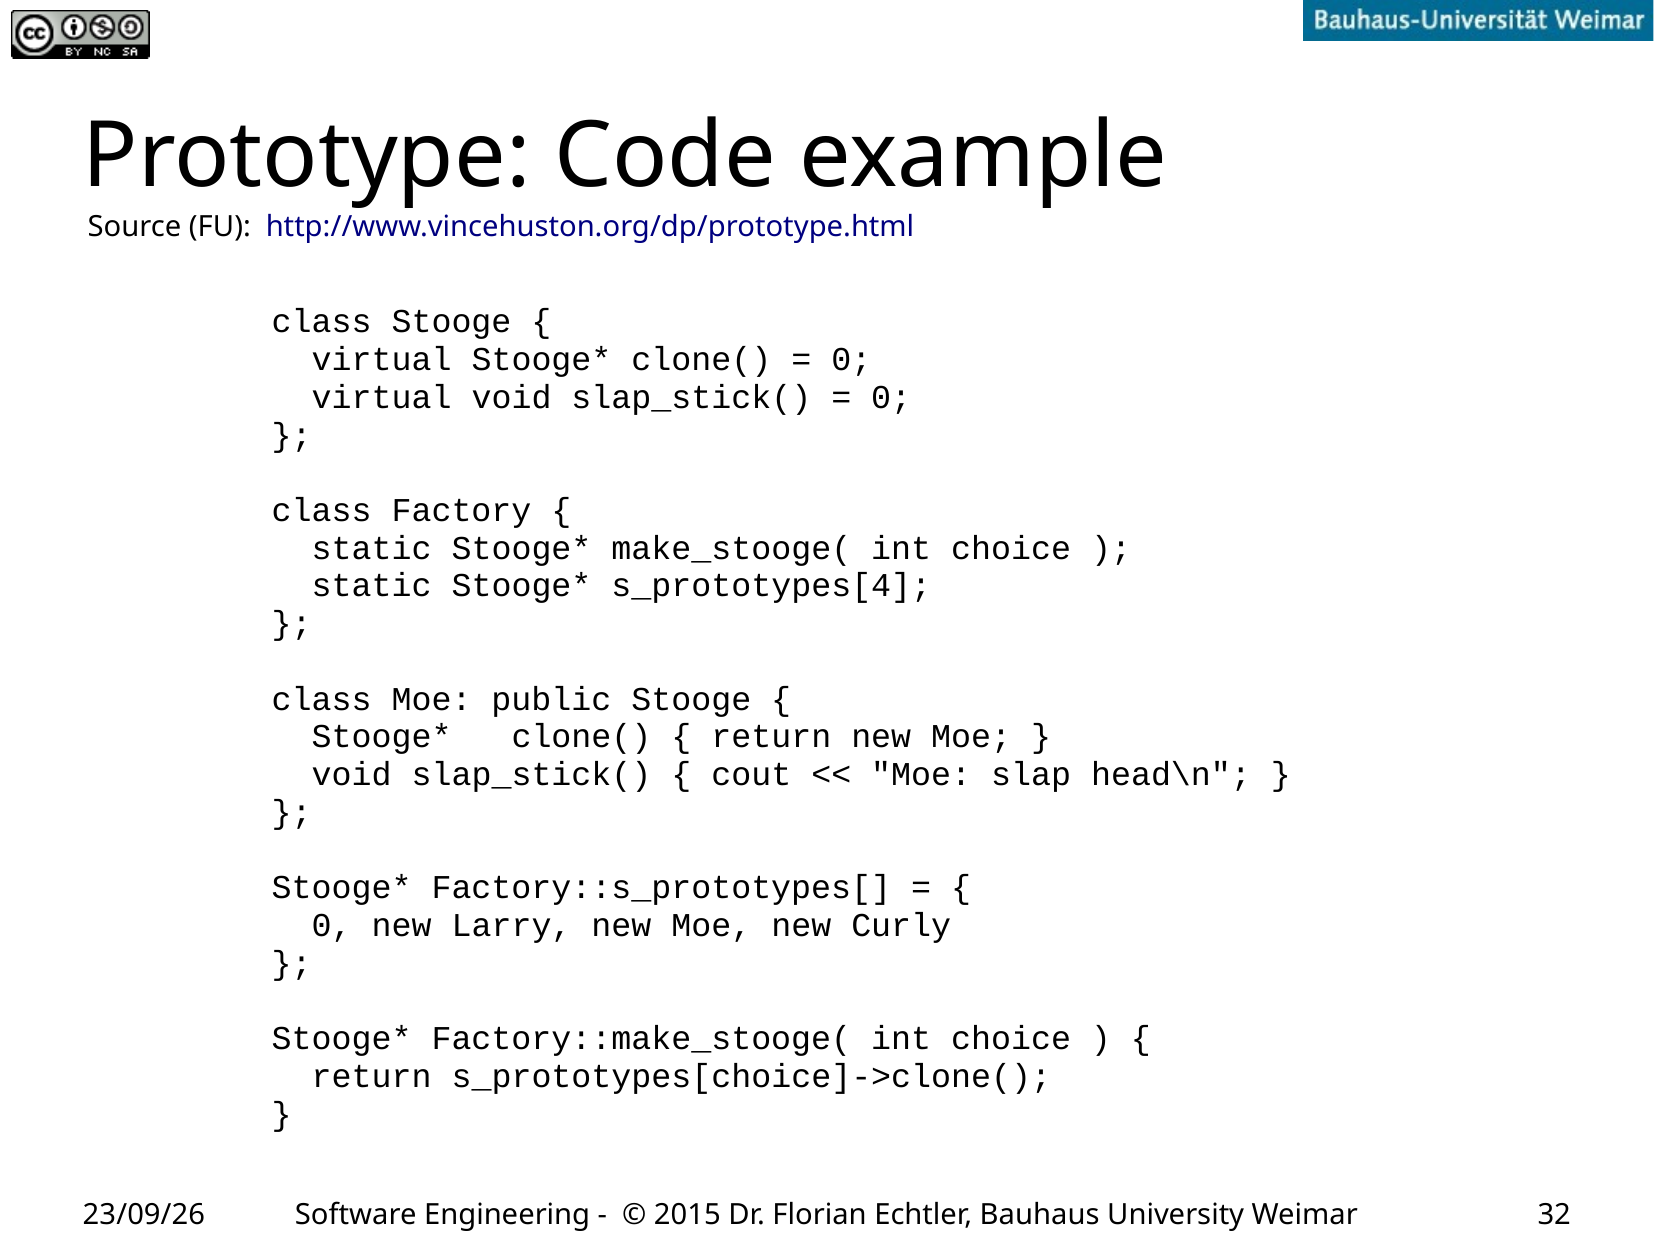

# Prototype: Code example
Source (FU): http://www.vincehuston.org/dp/prototype.html
class Stooge {
 virtual Stooge* clone() = 0;
 virtual void slap_stick() = 0;
};
class Factory {
 static Stooge* make_stooge( int choice );
 static Stooge* s_prototypes[4];
};
class Moe: public Stooge {
 Stooge* clone() { return new Moe; }
 void slap_stick() { cout << "Moe: slap head\n"; }
};
Stooge* Factory::s_prototypes[] = {
 0, new Larry, new Moe, new Curly
};
Stooge* Factory::make_stooge( int choice ) {
 return s_prototypes[choice]->clone();
}
Software Engineering - © 2015 Dr. Florian Echtler, Bauhaus University Weimar
32